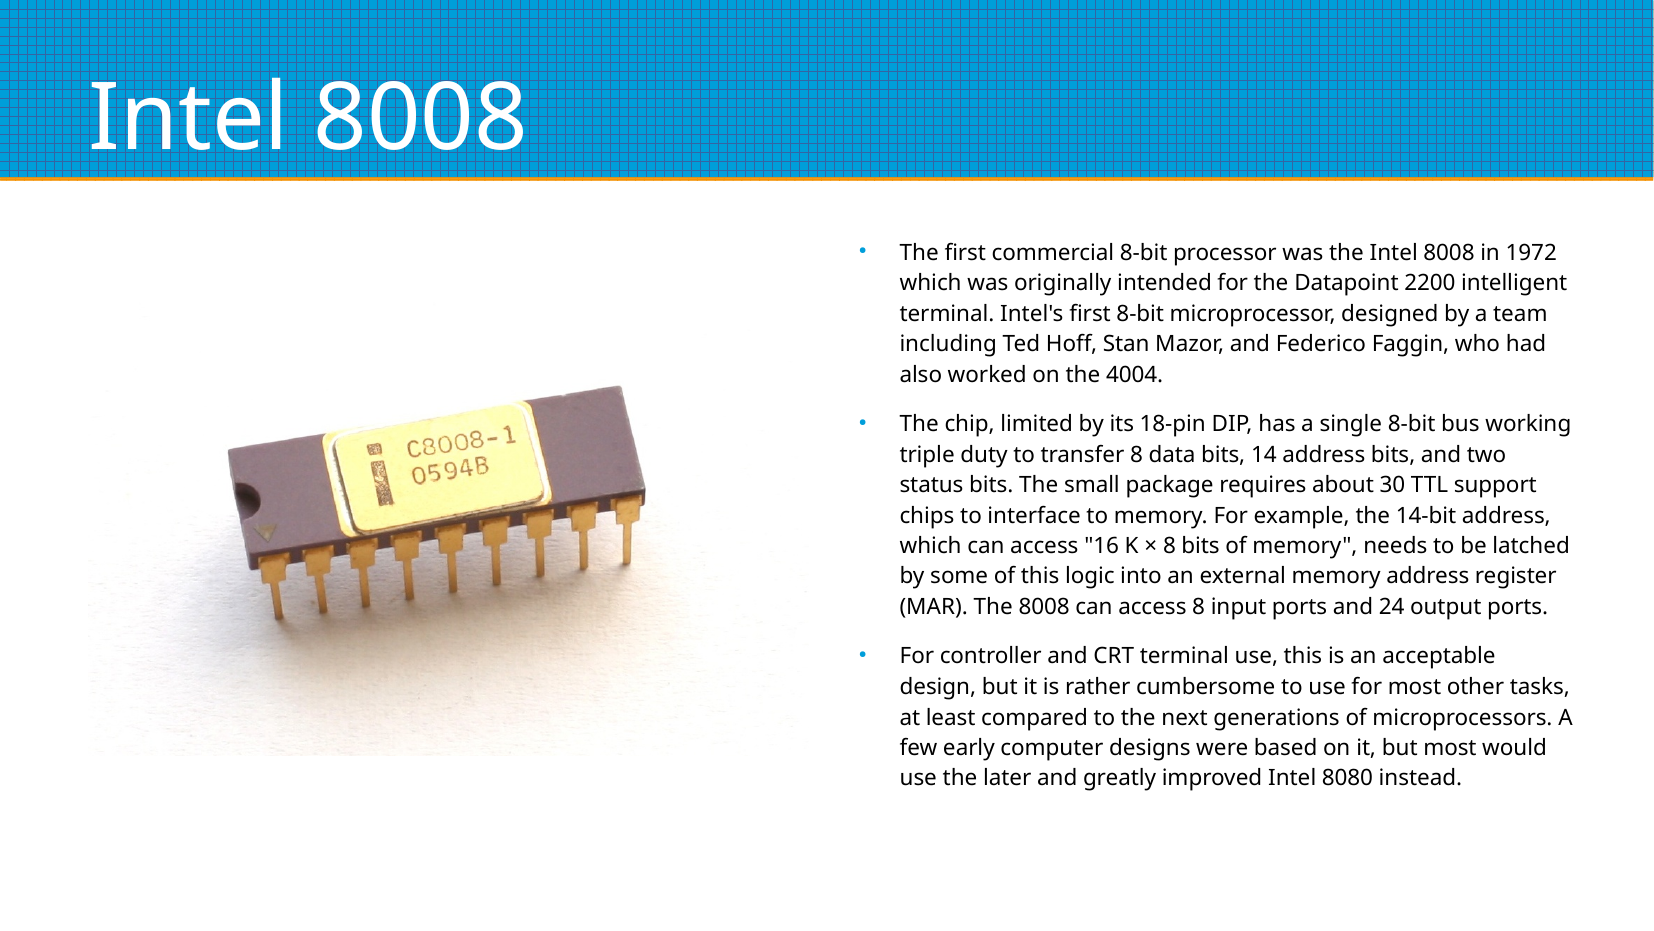

# Intel 8008
The first commercial 8-bit processor was the Intel 8008 in 1972 which was originally intended for the Datapoint 2200 intelligent terminal. Intel's first 8-bit microprocessor, designed by a team including Ted Hoff, Stan Mazor, and Federico Faggin, who had also worked on the 4004.
The chip, limited by its 18-pin DIP, has a single 8-bit bus working triple duty to transfer 8 data bits, 14 address bits, and two status bits. The small package requires about 30 TTL support chips to interface to memory. For example, the 14-bit address, which can access "16 K × 8 bits of memory", needs to be latched by some of this logic into an external memory address register (MAR). The 8008 can access 8 input ports and 24 output ports.
For controller and CRT terminal use, this is an acceptable design, but it is rather cumbersome to use for most other tasks, at least compared to the next generations of microprocessors. A few early computer designs were based on it, but most would use the later and greatly improved Intel 8080 instead.